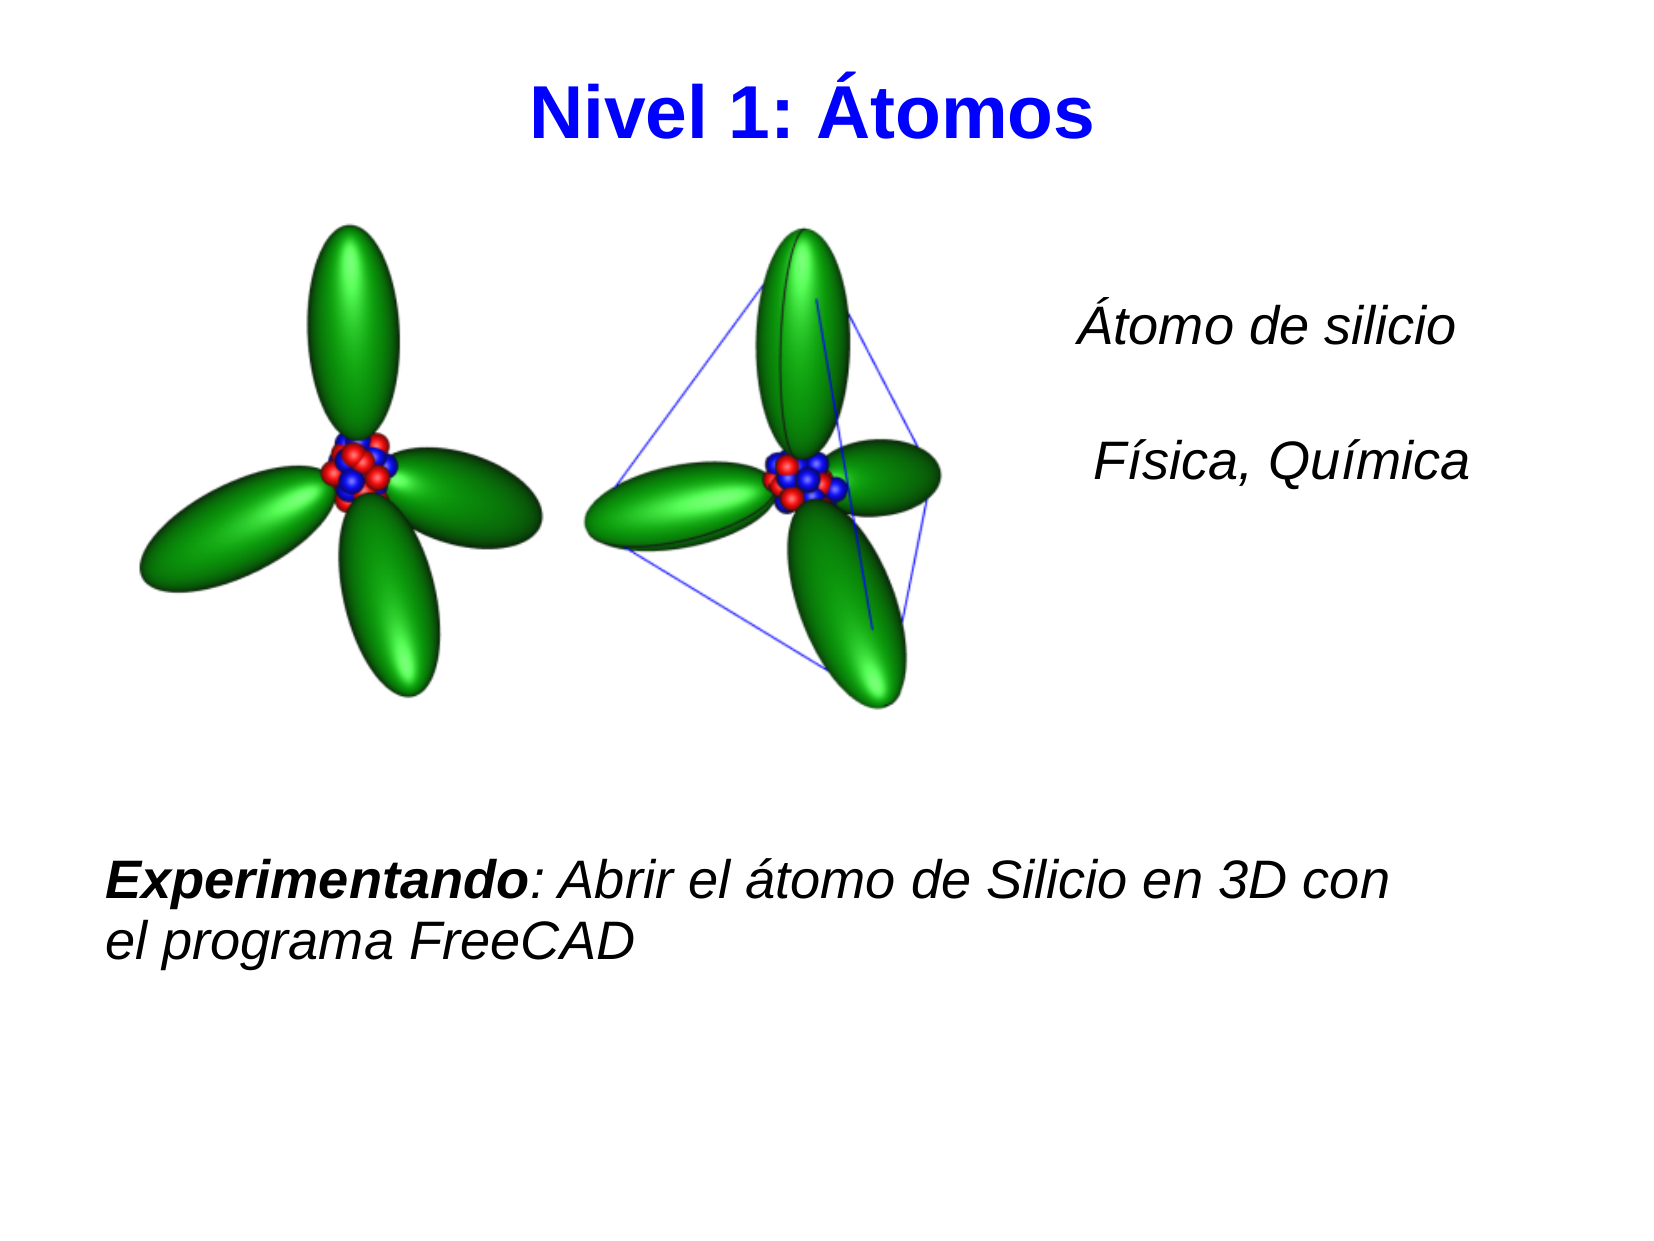

Nivel 1: Átomos
Átomo de silicio
Física, Química
Experimentando: Abrir el átomo de Silicio en 3D con el programa FreeCAD